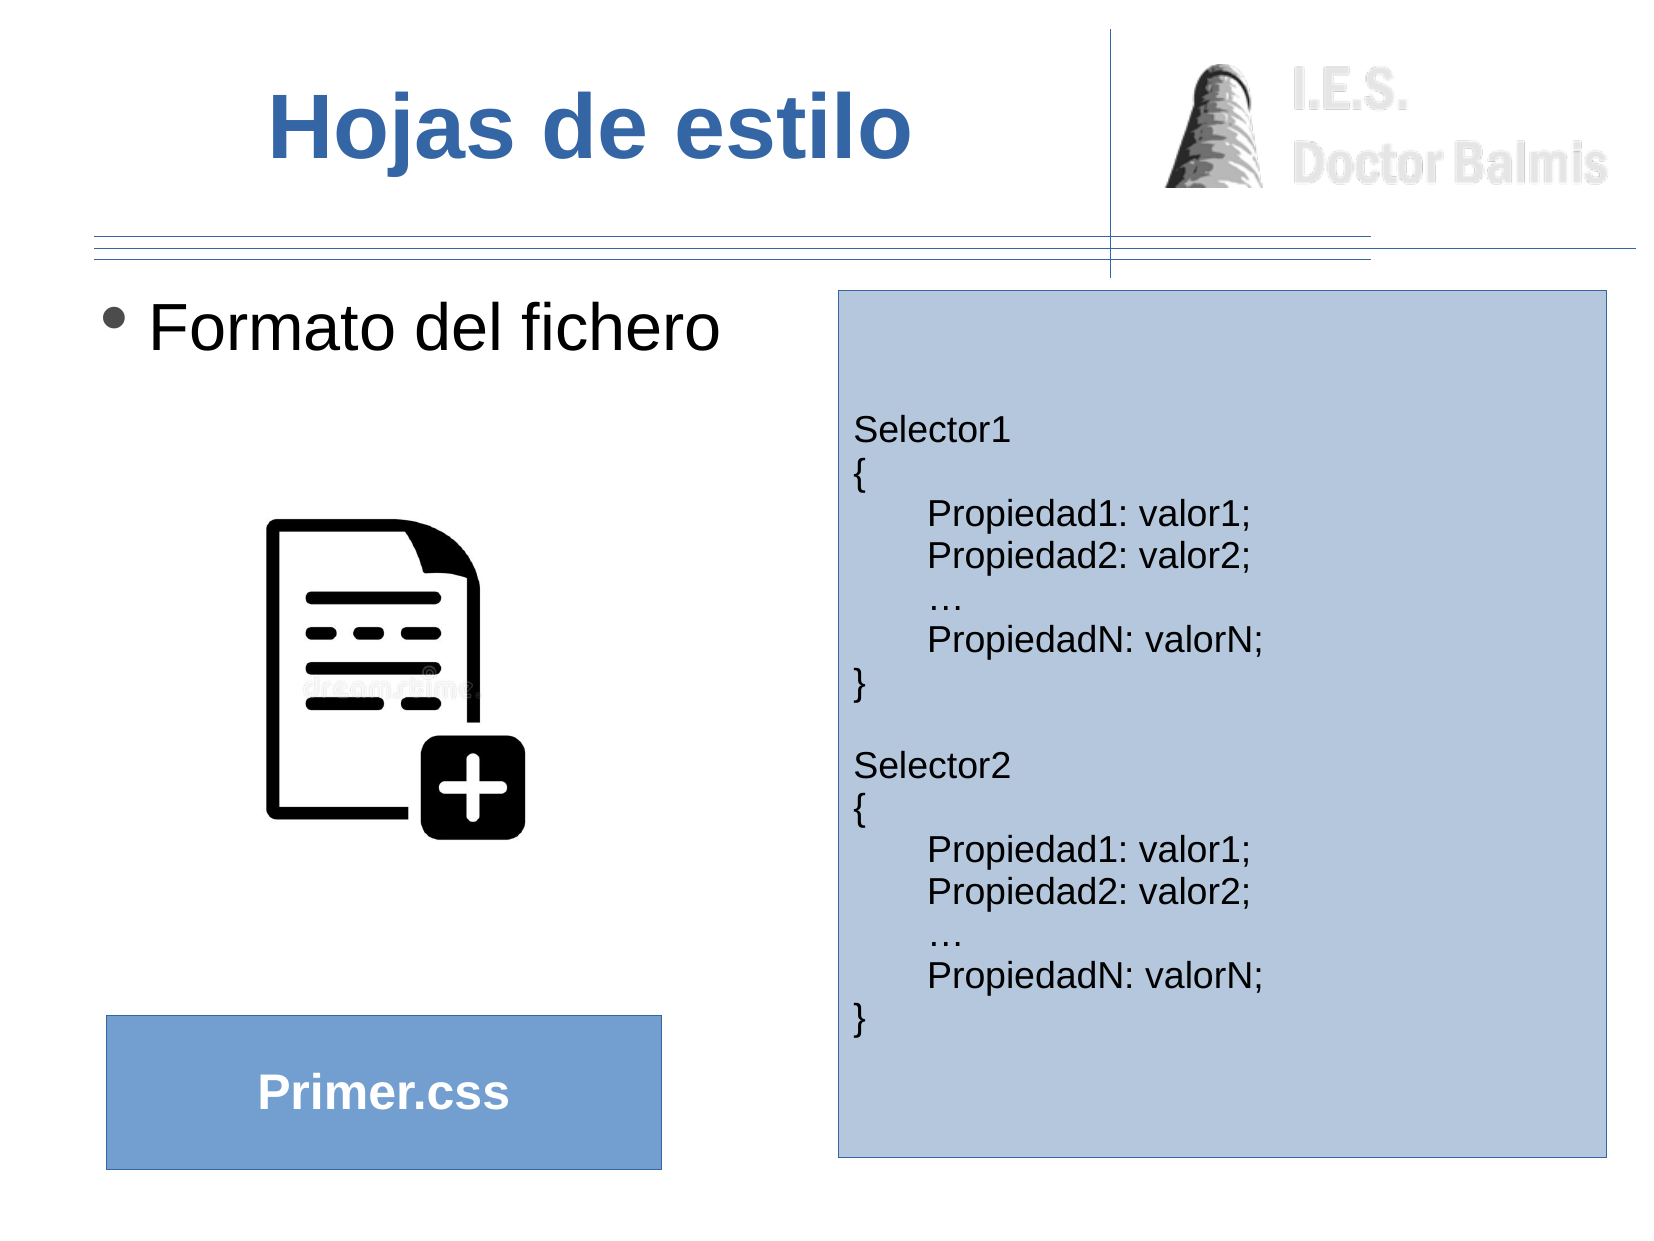

# Hojas de estilo
 Formato del fichero
Selector1
{
	Propiedad1: valor1;
	Propiedad2: valor2;
	…
	PropiedadN: valorN;
}
Selector2
{
	Propiedad1: valor1;
	Propiedad2: valor2;
	…
	PropiedadN: valorN;
}
Primer.css